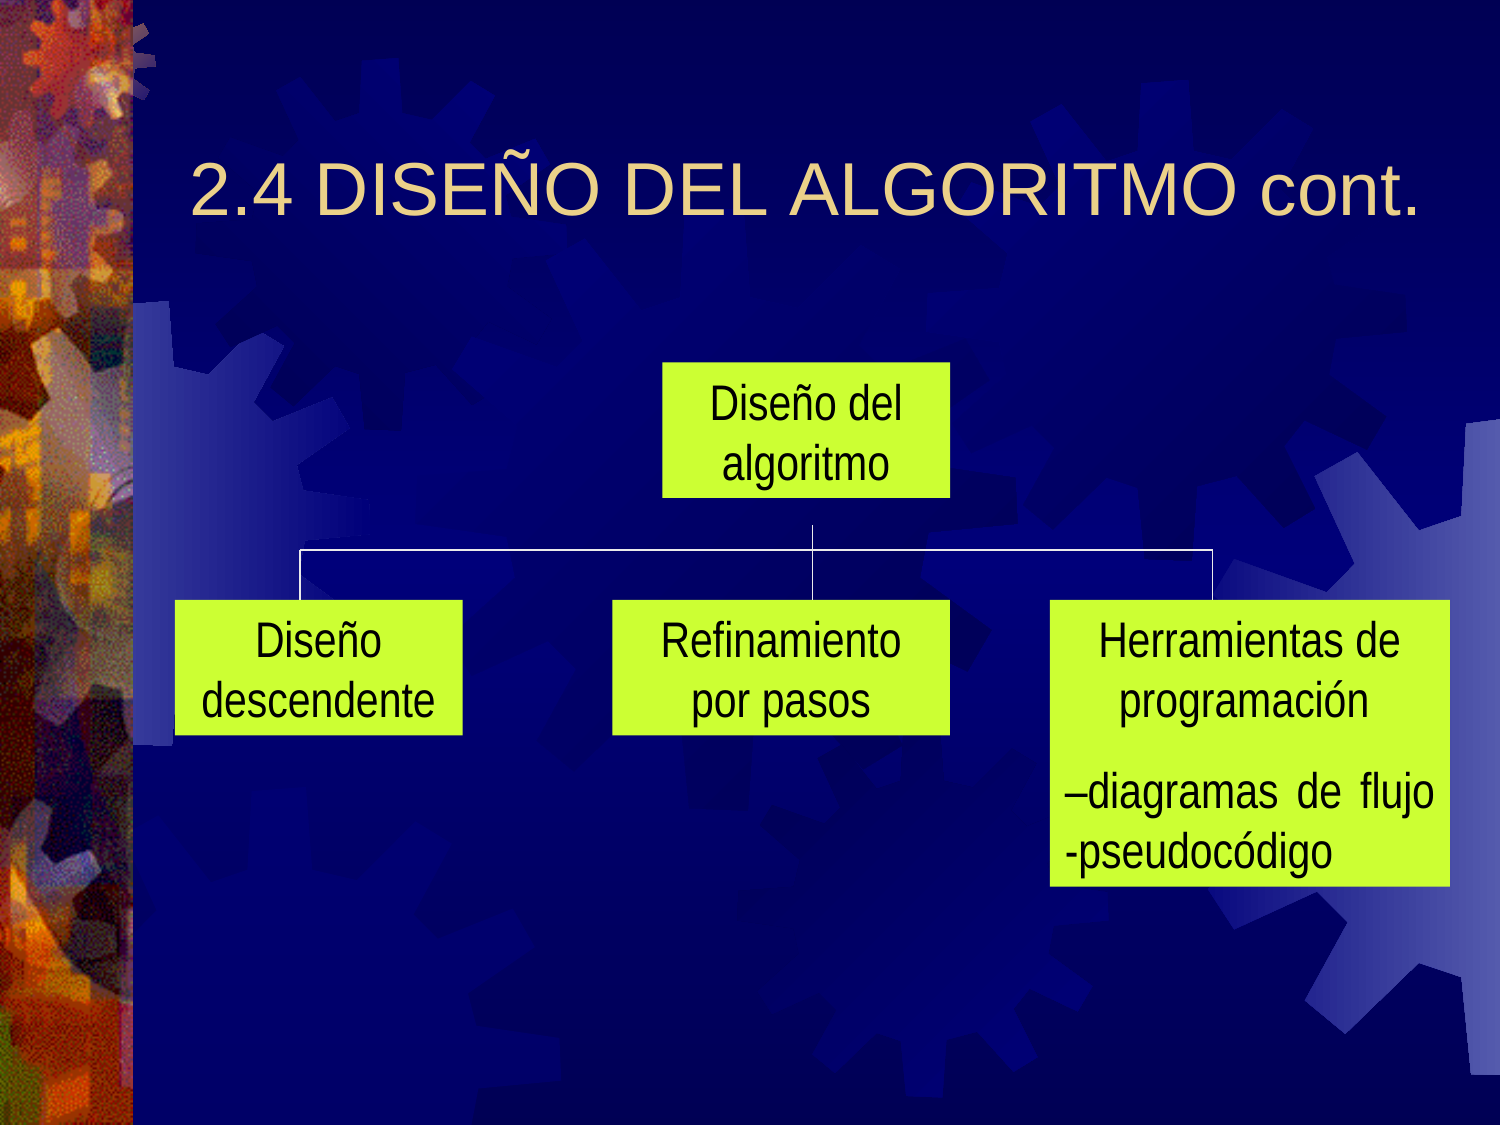

# 2.4 DISEÑO DEL ALGORITMO cont.
Diseño del algoritmo
Diseño descendente
Refinamiento por pasos
Herramientas de programación
–diagramas de flujo -pseudocódigo